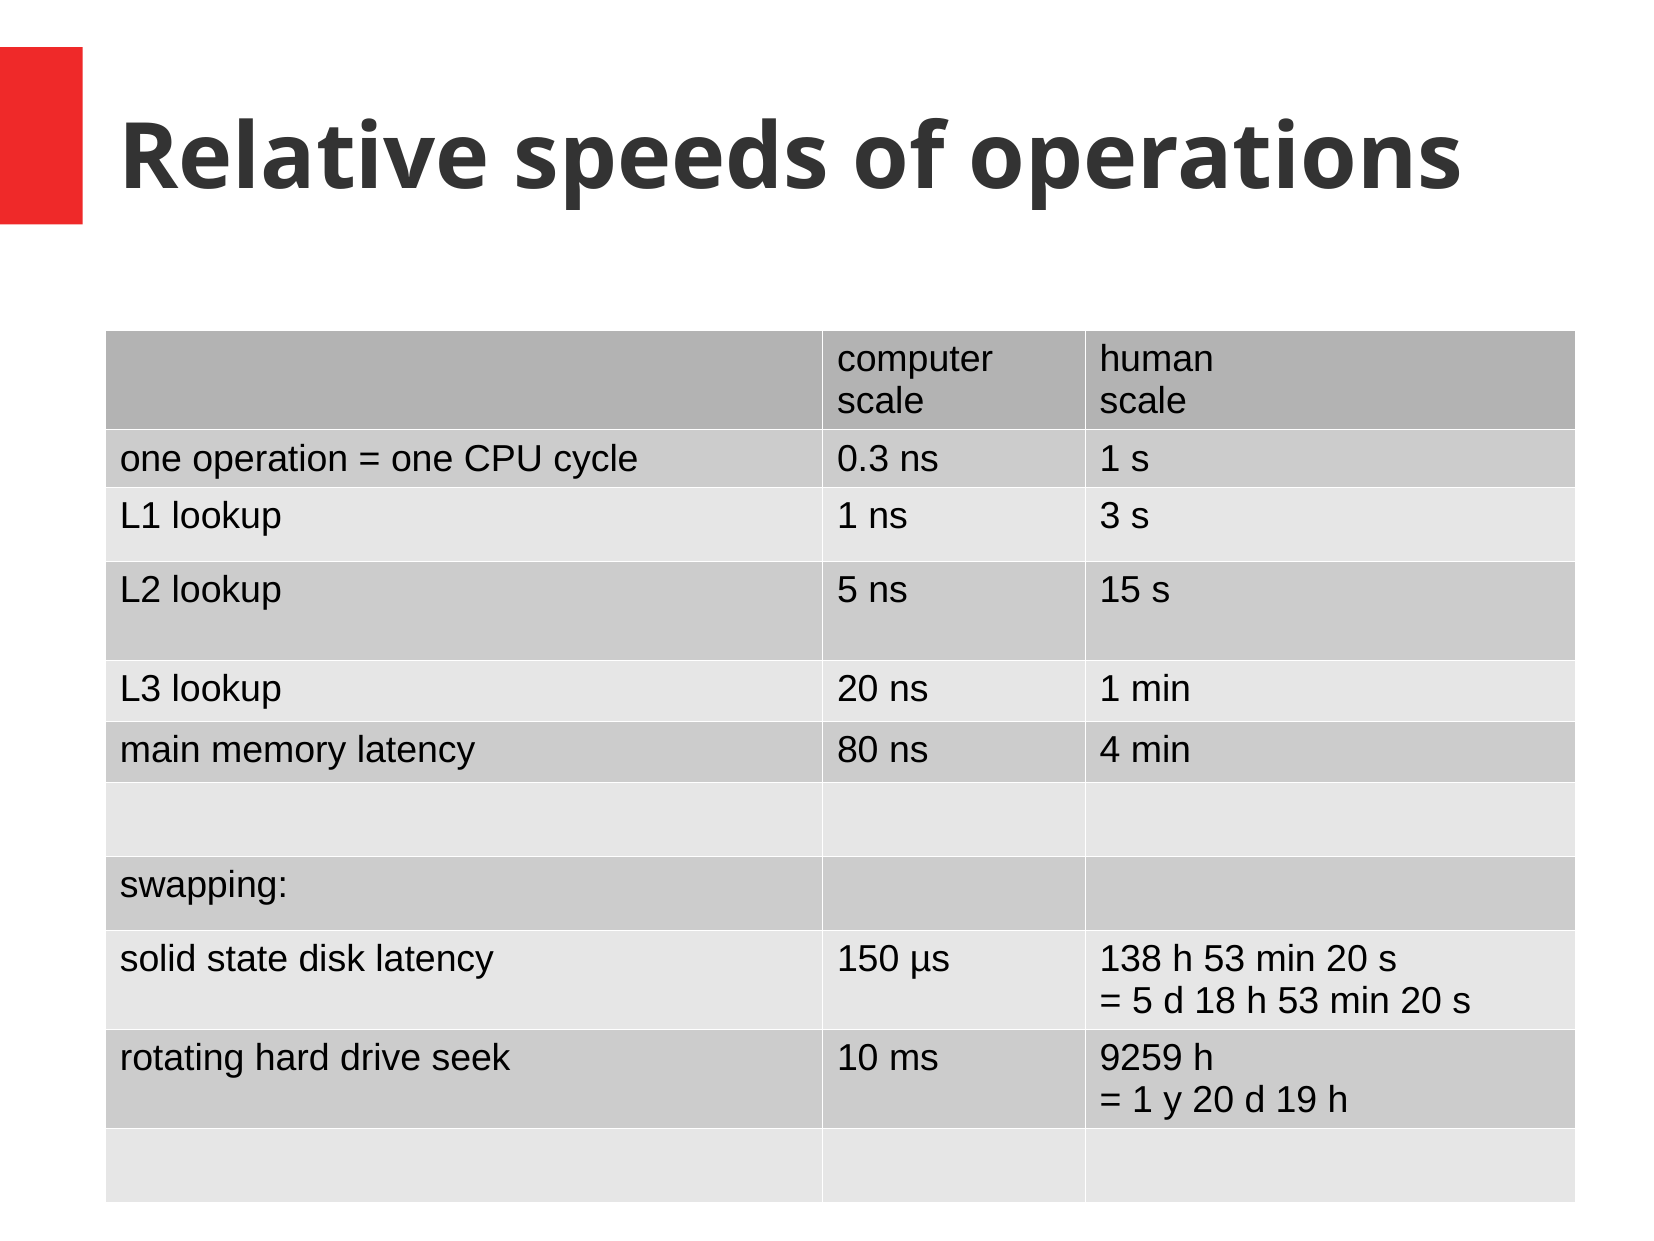

# Relative speeds of operations
| | computer scale | human scale |
| --- | --- | --- |
| one operation = one CPU cycle | 0.3 ns | 1 s |
| L1 lookup | 1 ns | 3 s |
| L2 lookup | 5 ns | 15 s |
| L3 lookup | 20 ns | 1 min |
| main memory latency | 80 ns | 4 min |
| | | |
| swapping: | | |
| solid state disk latency | 150 µs | 138 h 53 min 20 s = 5 d 18 h 53 min 20 s |
| rotating hard drive seek | 10 ms | 9259 h = 1 y 20 d 19 h |
| | | |
16